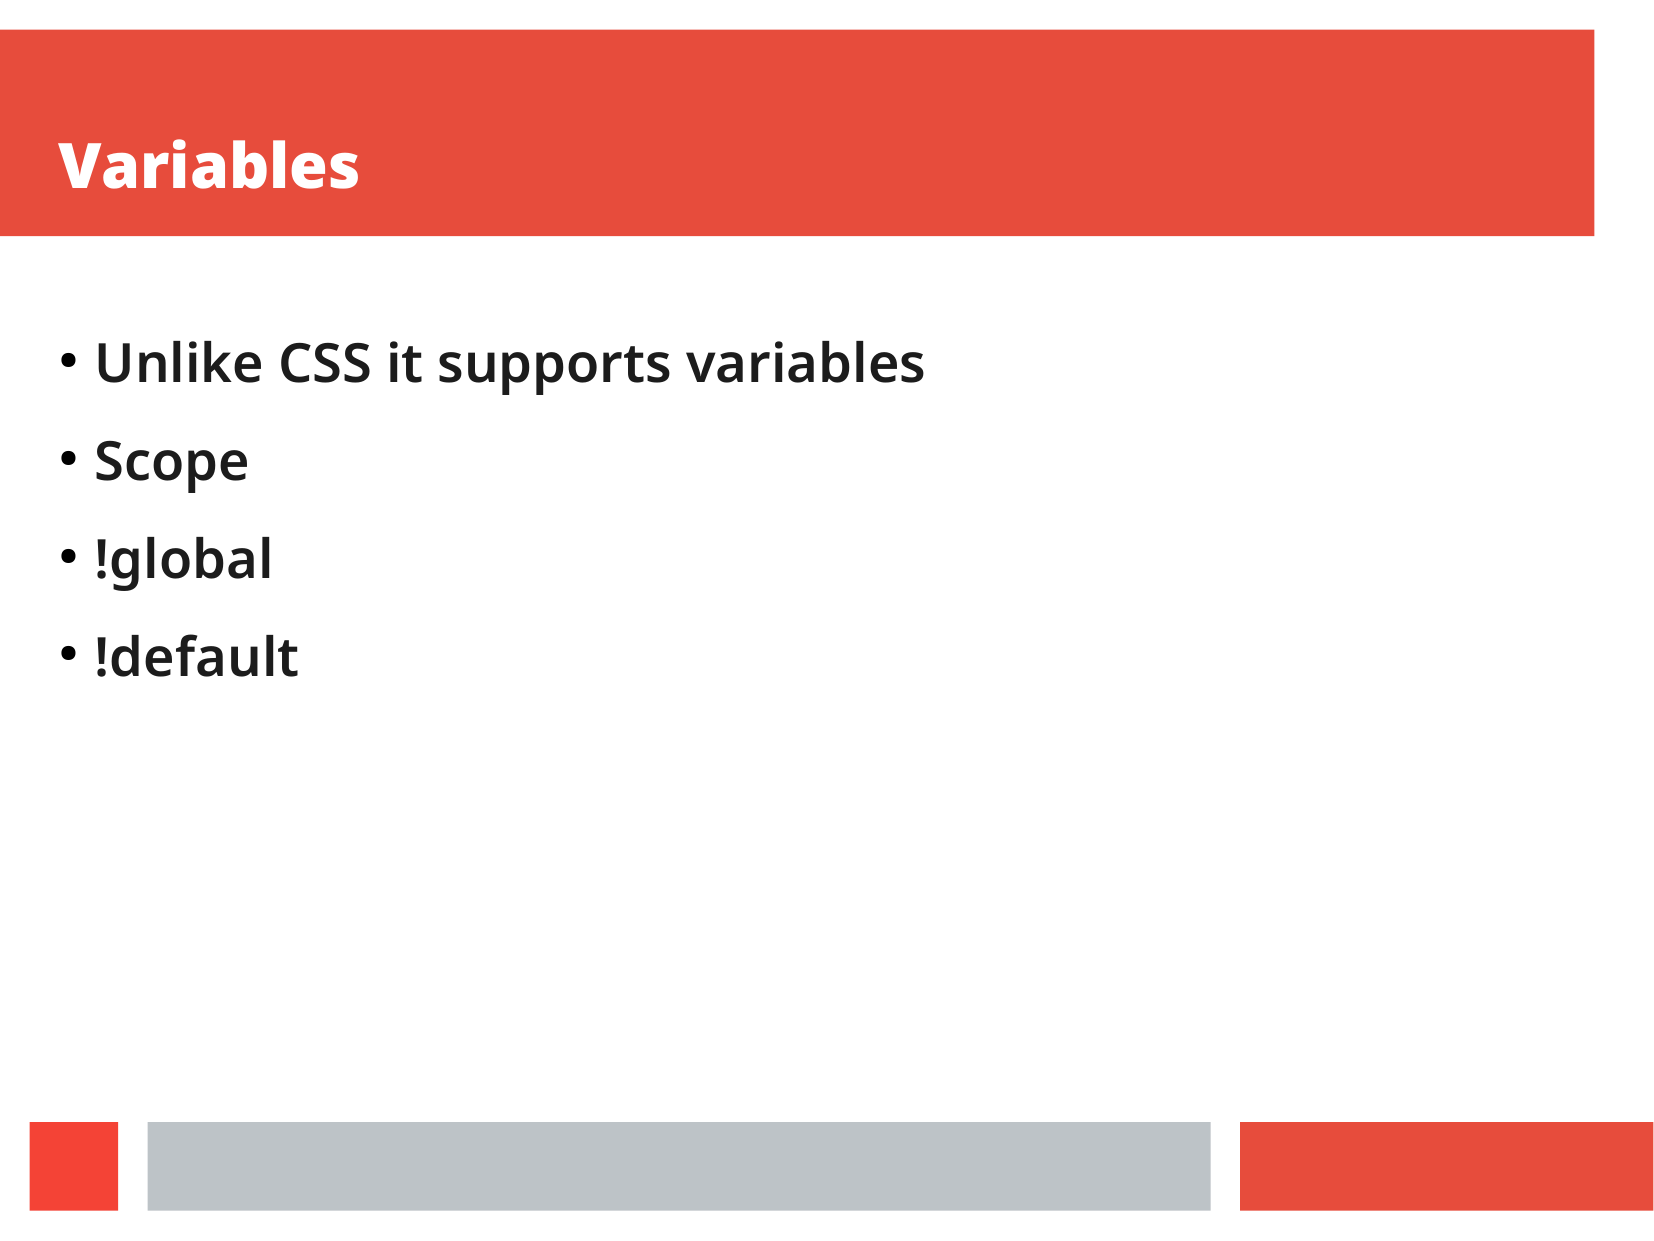

# Variables
Unlike CSS it supports variables
Scope
!global
!default